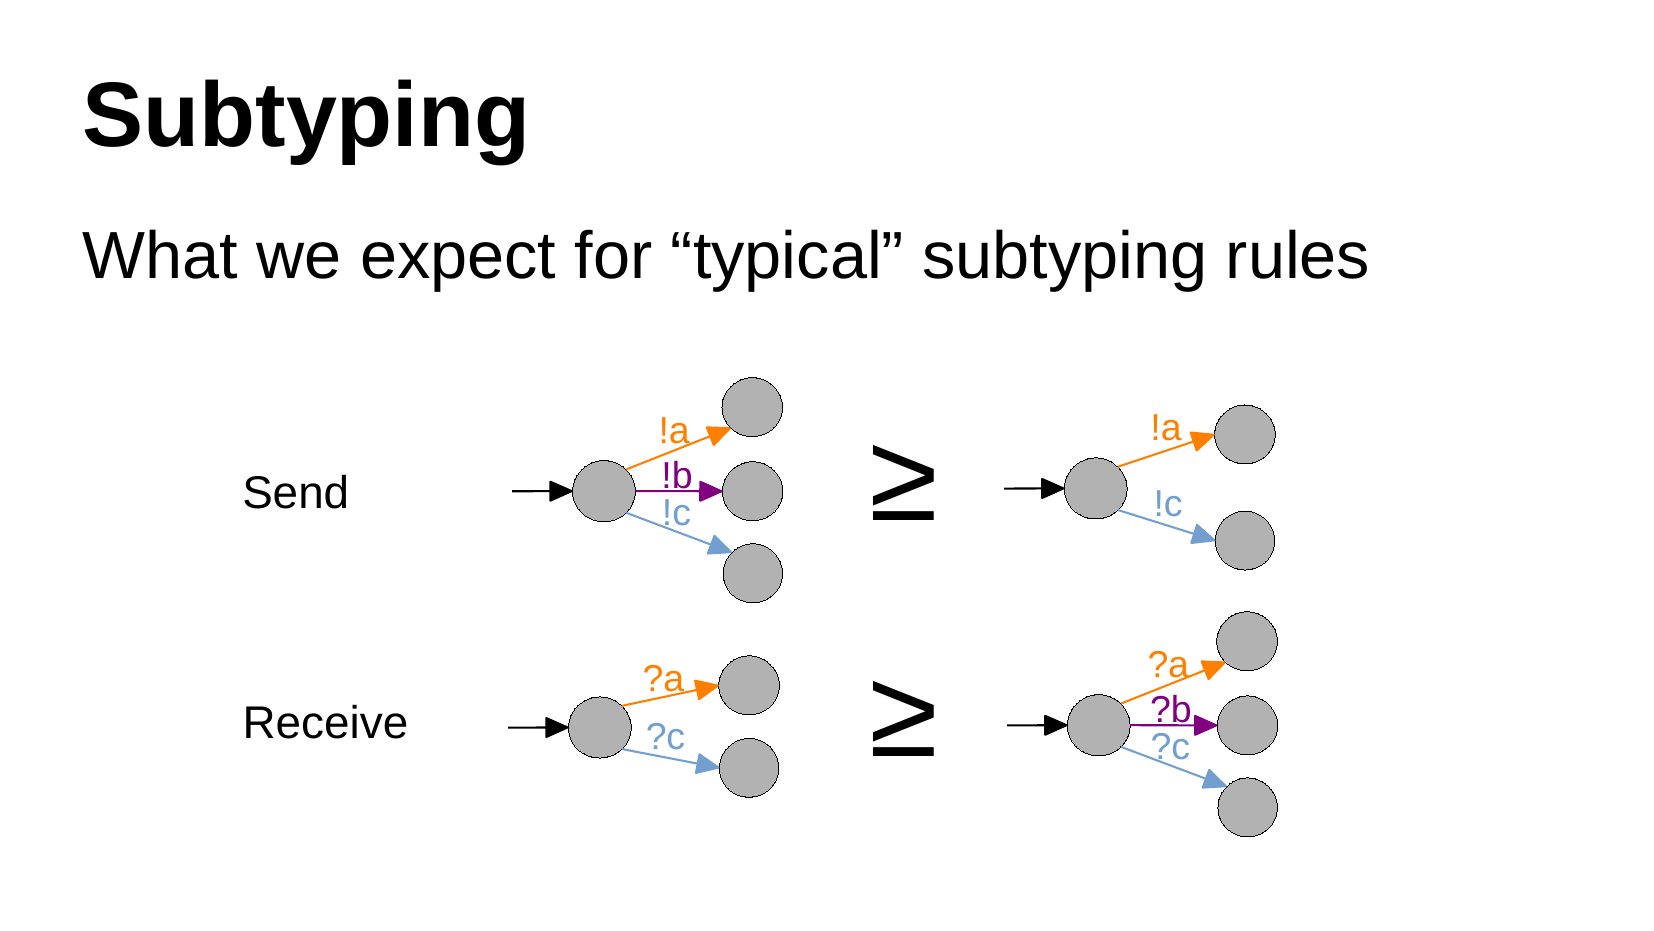

# Subtyping
What we expect for “typical” subtyping rules
!a
≥
!a
!b
Send
!c
!c
?a
≥
?a
?b
Receive
?c
?c